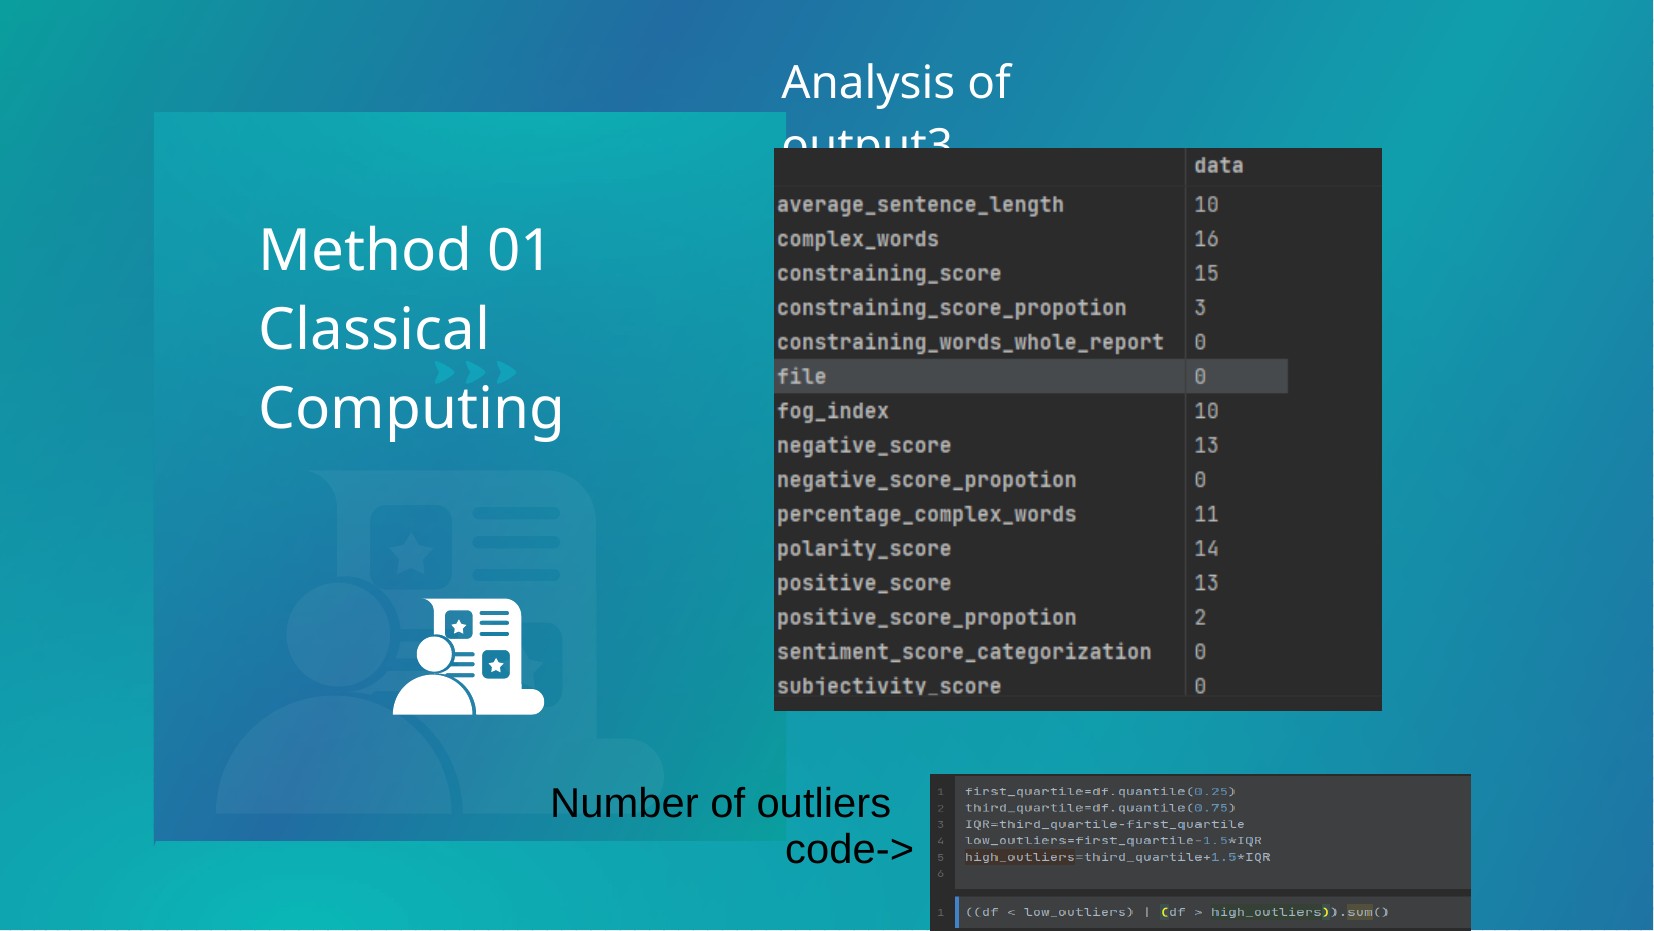

Analysis of output3
Method 01
Classical Computing
# Number of outliers code->